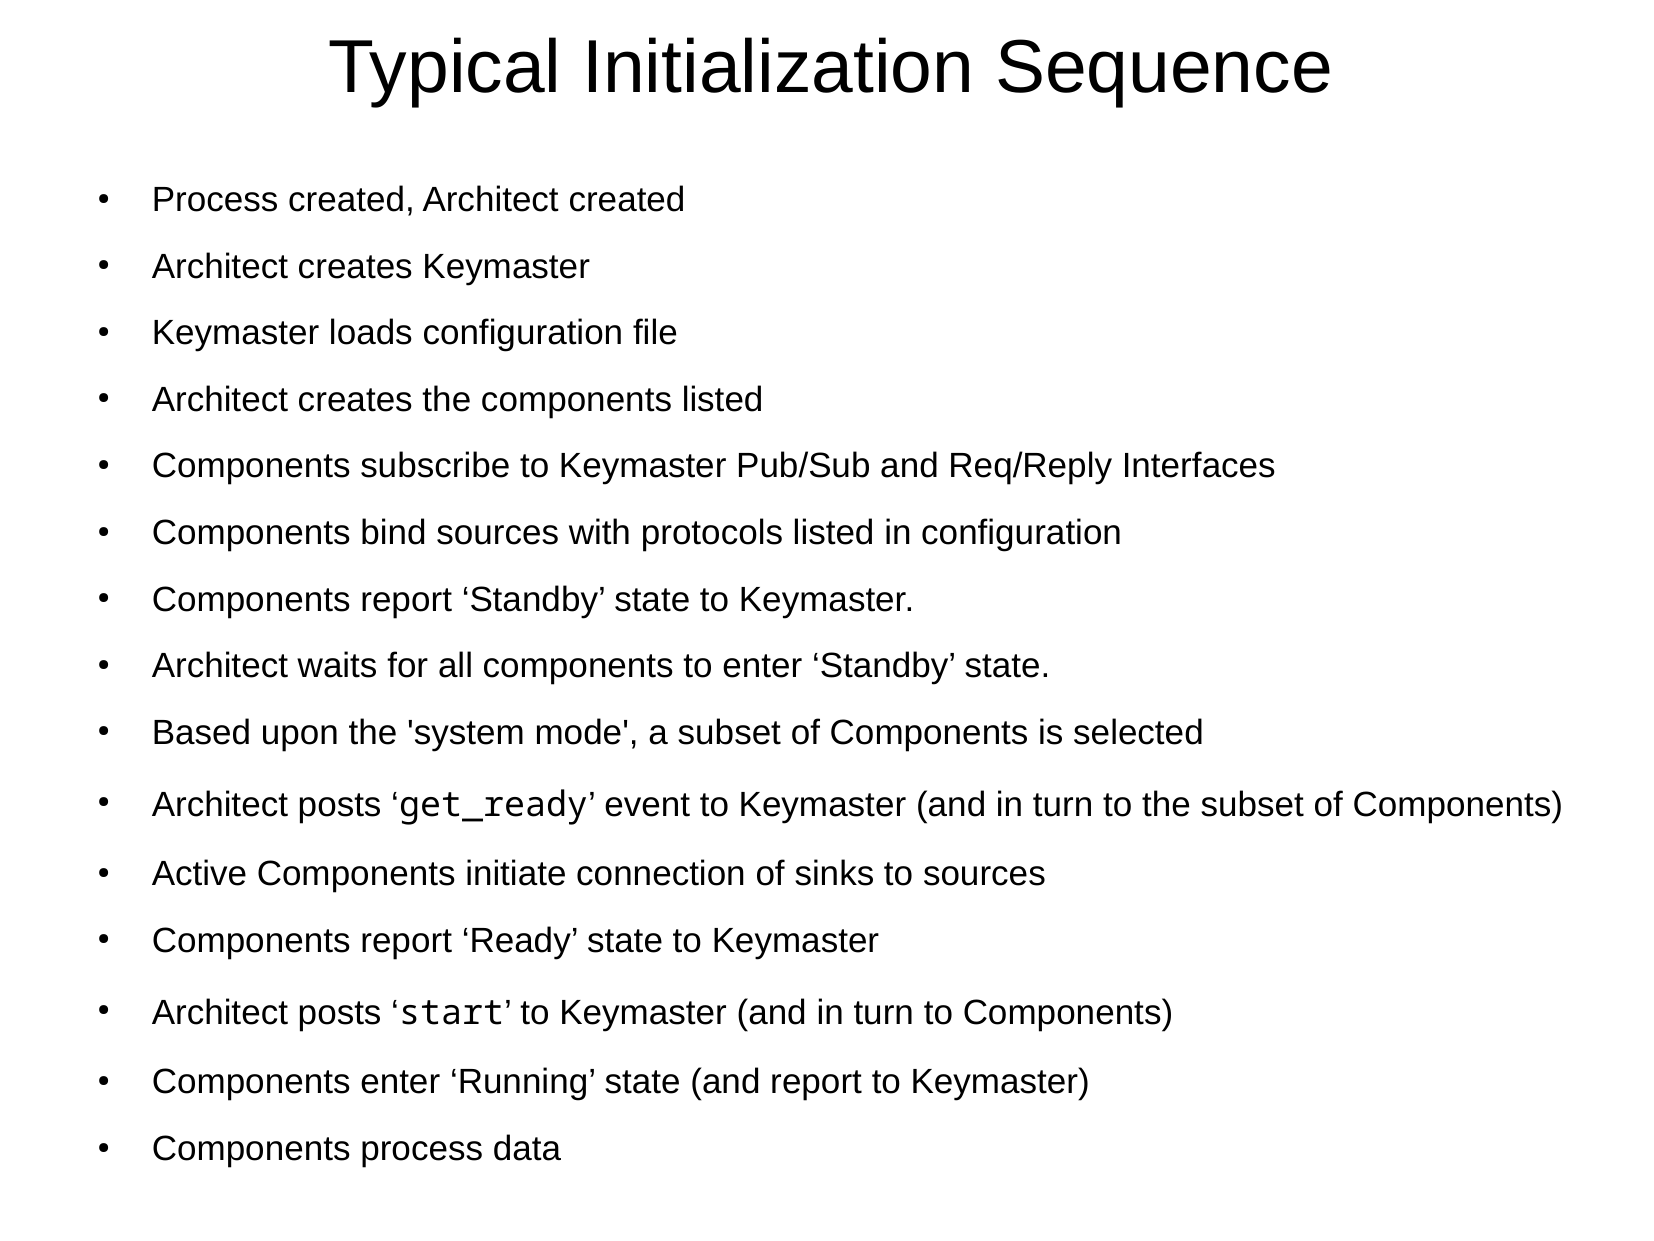

# Typical Initialization Sequence
 Process created, Architect created
 Architect creates Keymaster
 Keymaster loads configuration file
 Architect creates the components listed
 Components subscribe to Keymaster Pub/Sub and Req/Reply Interfaces
 Components bind sources with protocols listed in configuration
 Components report ‘Standby’ state to Keymaster.
 Architect waits for all components to enter ‘Standby’ state.
 Based upon the 'system mode', a subset of Components is selected
 Architect posts ‘get_ready’ event to Keymaster (and in turn to the subset of Components)
 Active Components initiate connection of sinks to sources
 Components report ‘Ready’ state to Keymaster
 Architect posts ‘start’ to Keymaster (and in turn to Components)
 Components enter ‘Running’ state (and report to Keymaster)
 Components process data